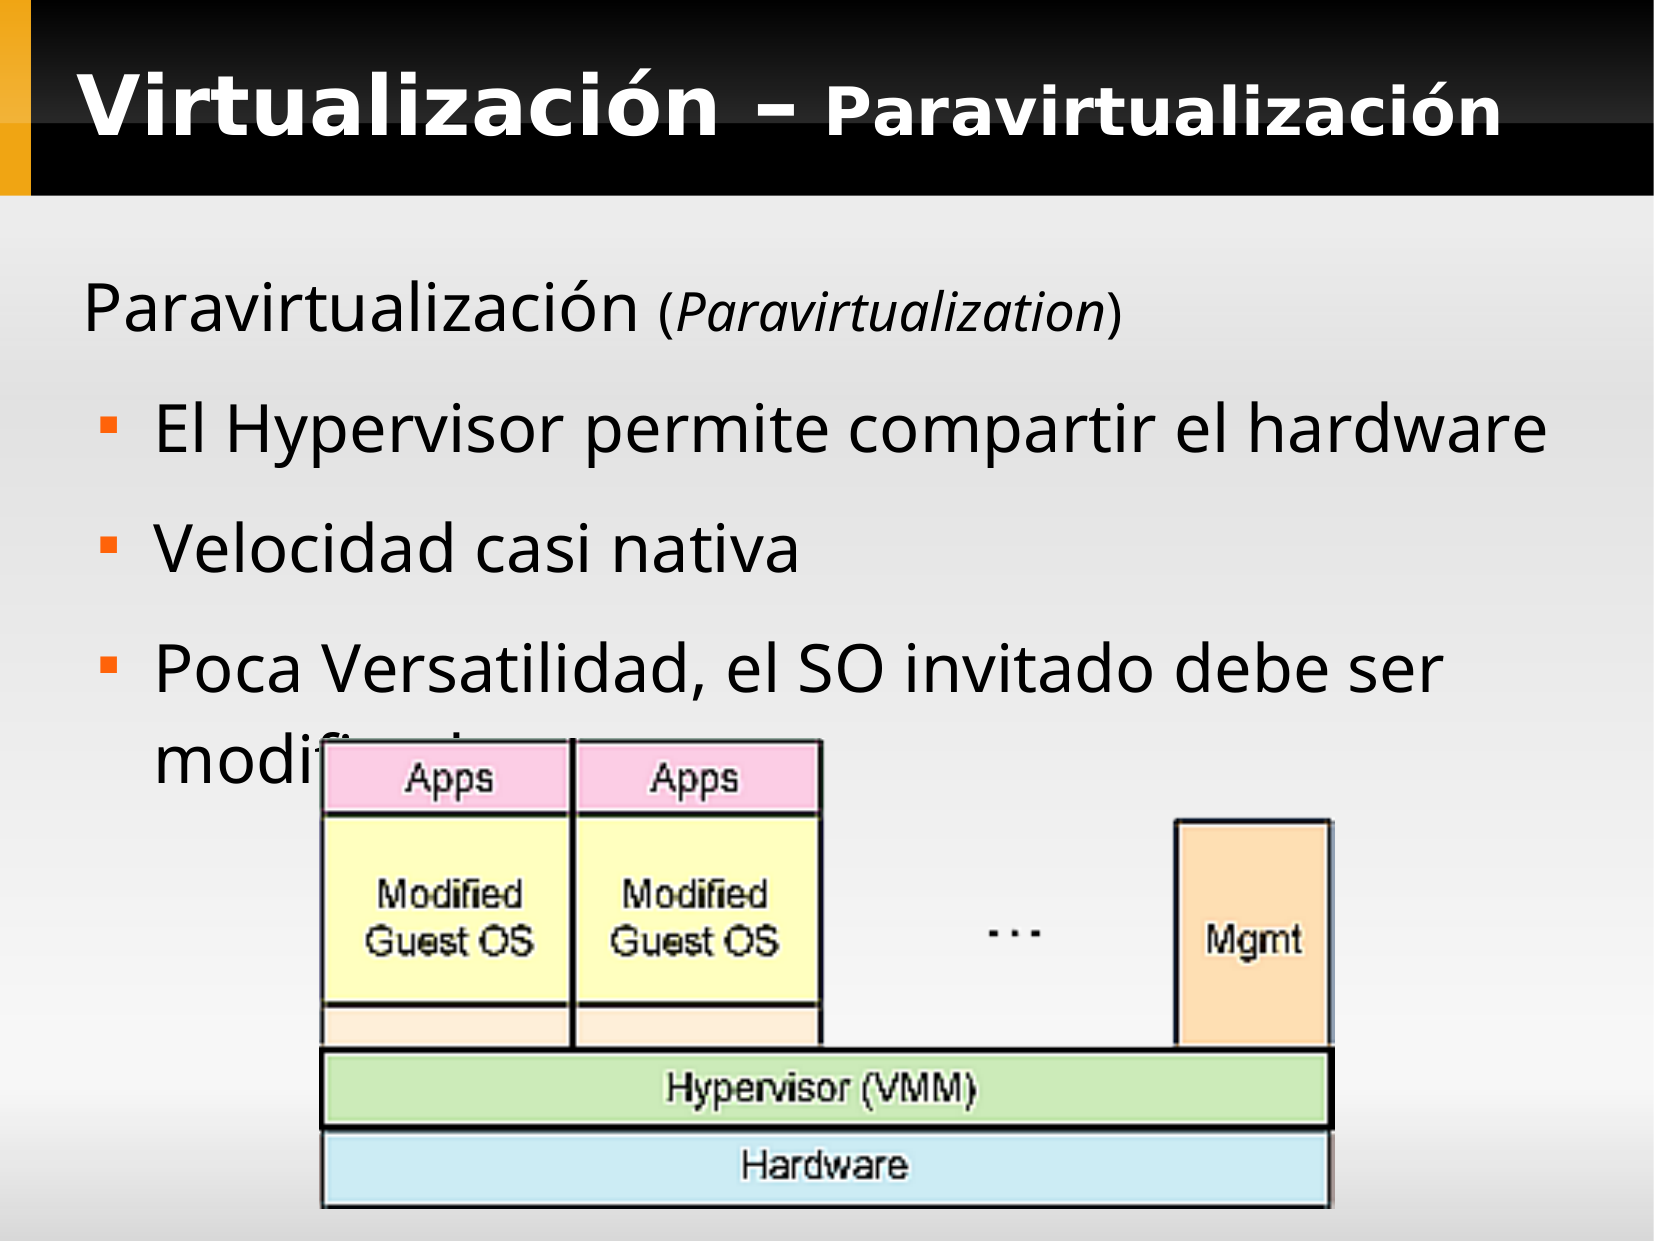

# Virtualización – Paravirtualización
Paravirtualización (Paravirtualization)
El Hypervisor permite compartir el hardware
Velocidad casi nativa
Poca Versatilidad, el SO invitado debe ser modificado.